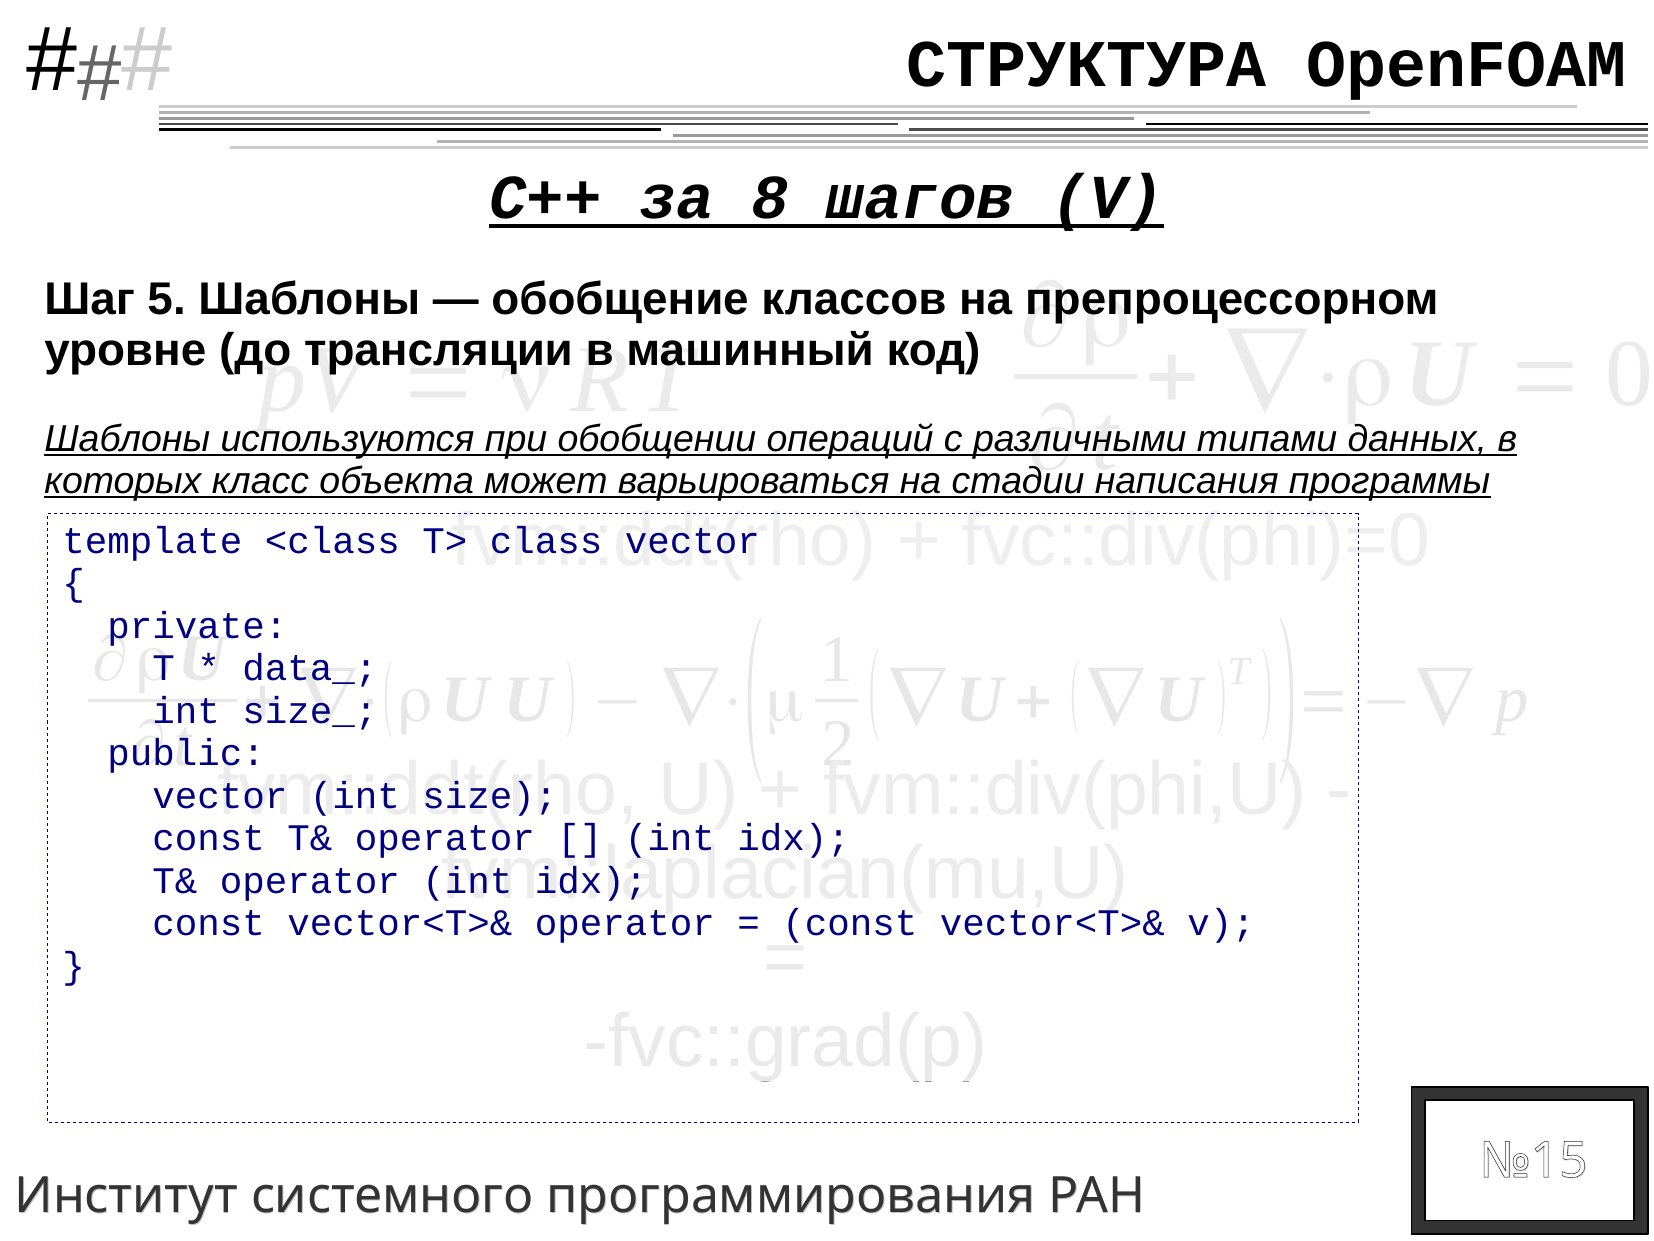

# C++ за 8 шагов (V)
Шаг 5. Шаблоны — обобщение классов на препроцессорном уровне (до трансляции в машинный код)
Шаблоны используются при обобщении операций с различными типами данных, в которых класс объекта может варьироваться на стадии написания программы
template <class T> class vector
{
 private:
 T * data_;
 int size_;
 public:
 vector (int size);
 const T& operator [] (int idx);
 T& operator (int idx);
 const vector<T>& operator = (const vector<T>& v);
}